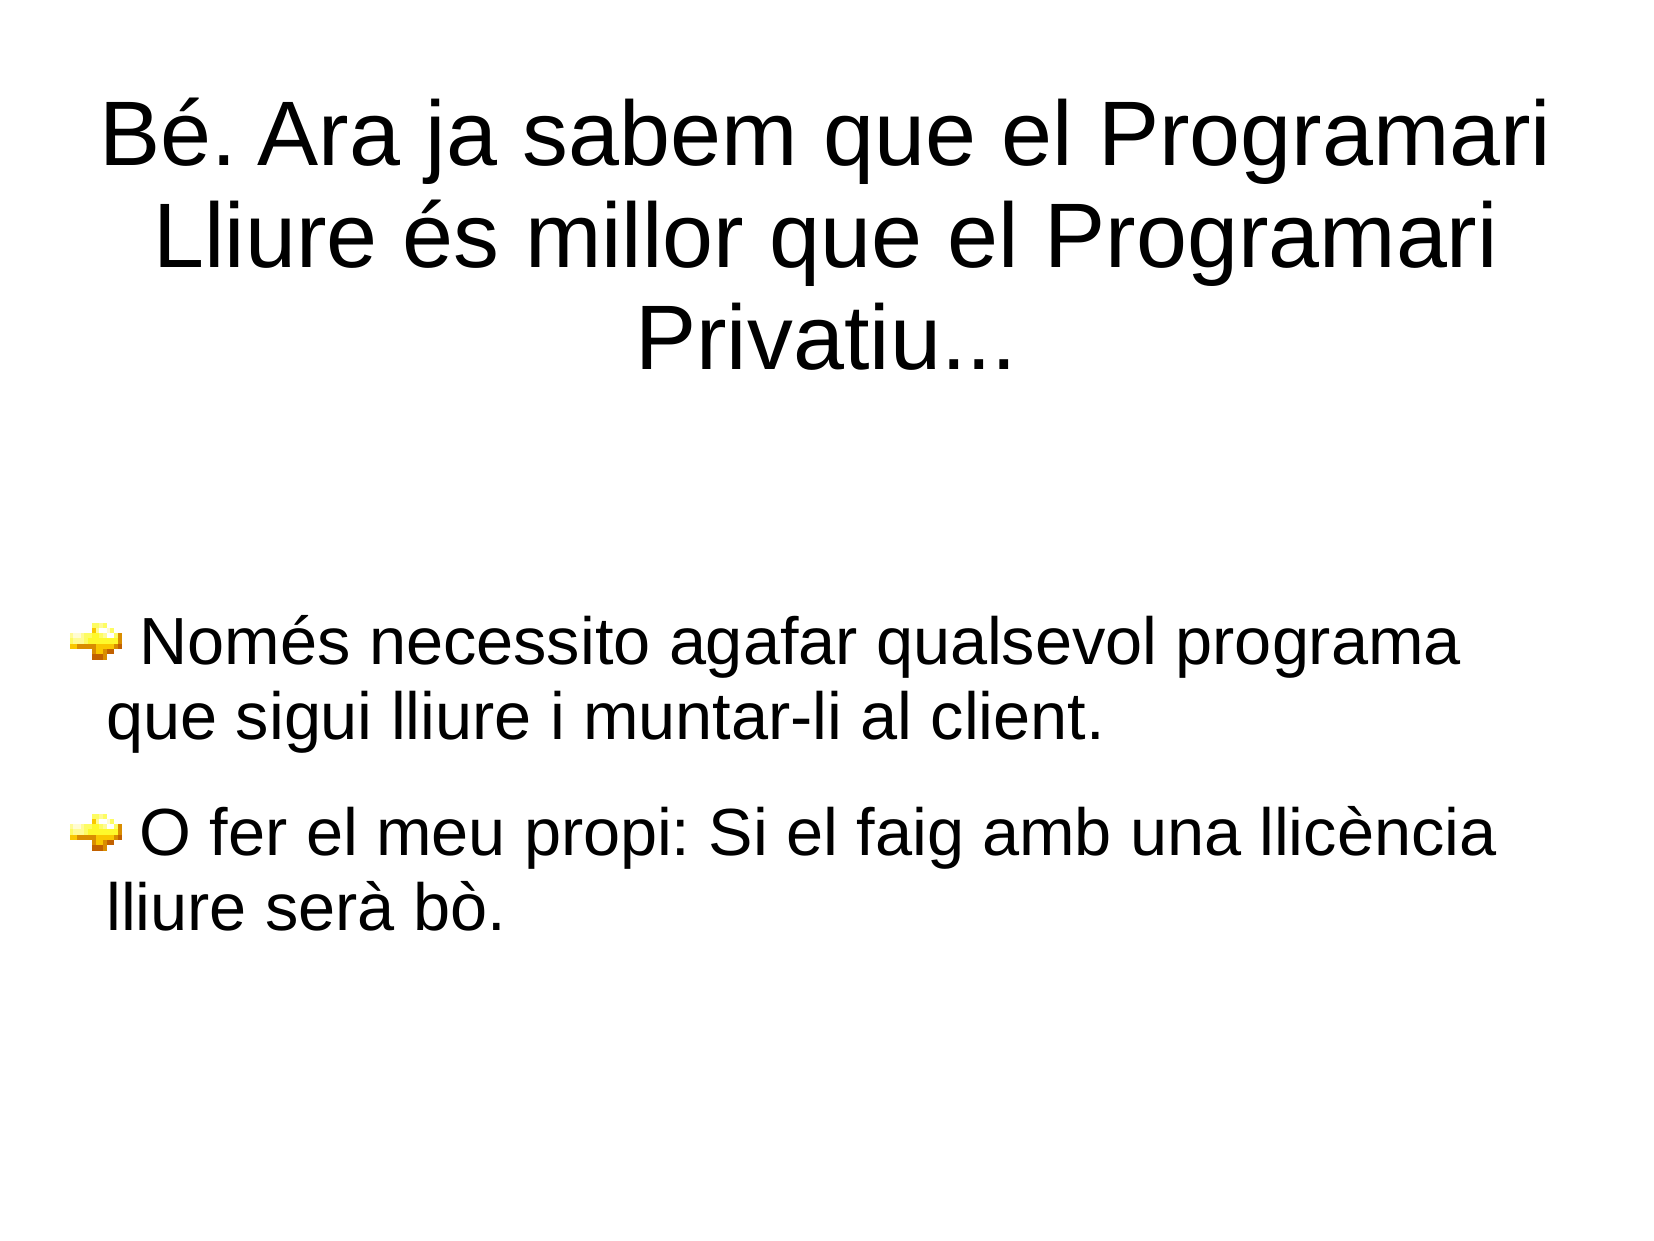

# Bé. Ara ja sabem que el Programari Lliure és millor que el Programari Privatiu...
 Només necessito agafar qualsevol programa que sigui lliure i muntar-li al client.
 O fer el meu propi: Si el faig amb una llicència lliure serà bò.